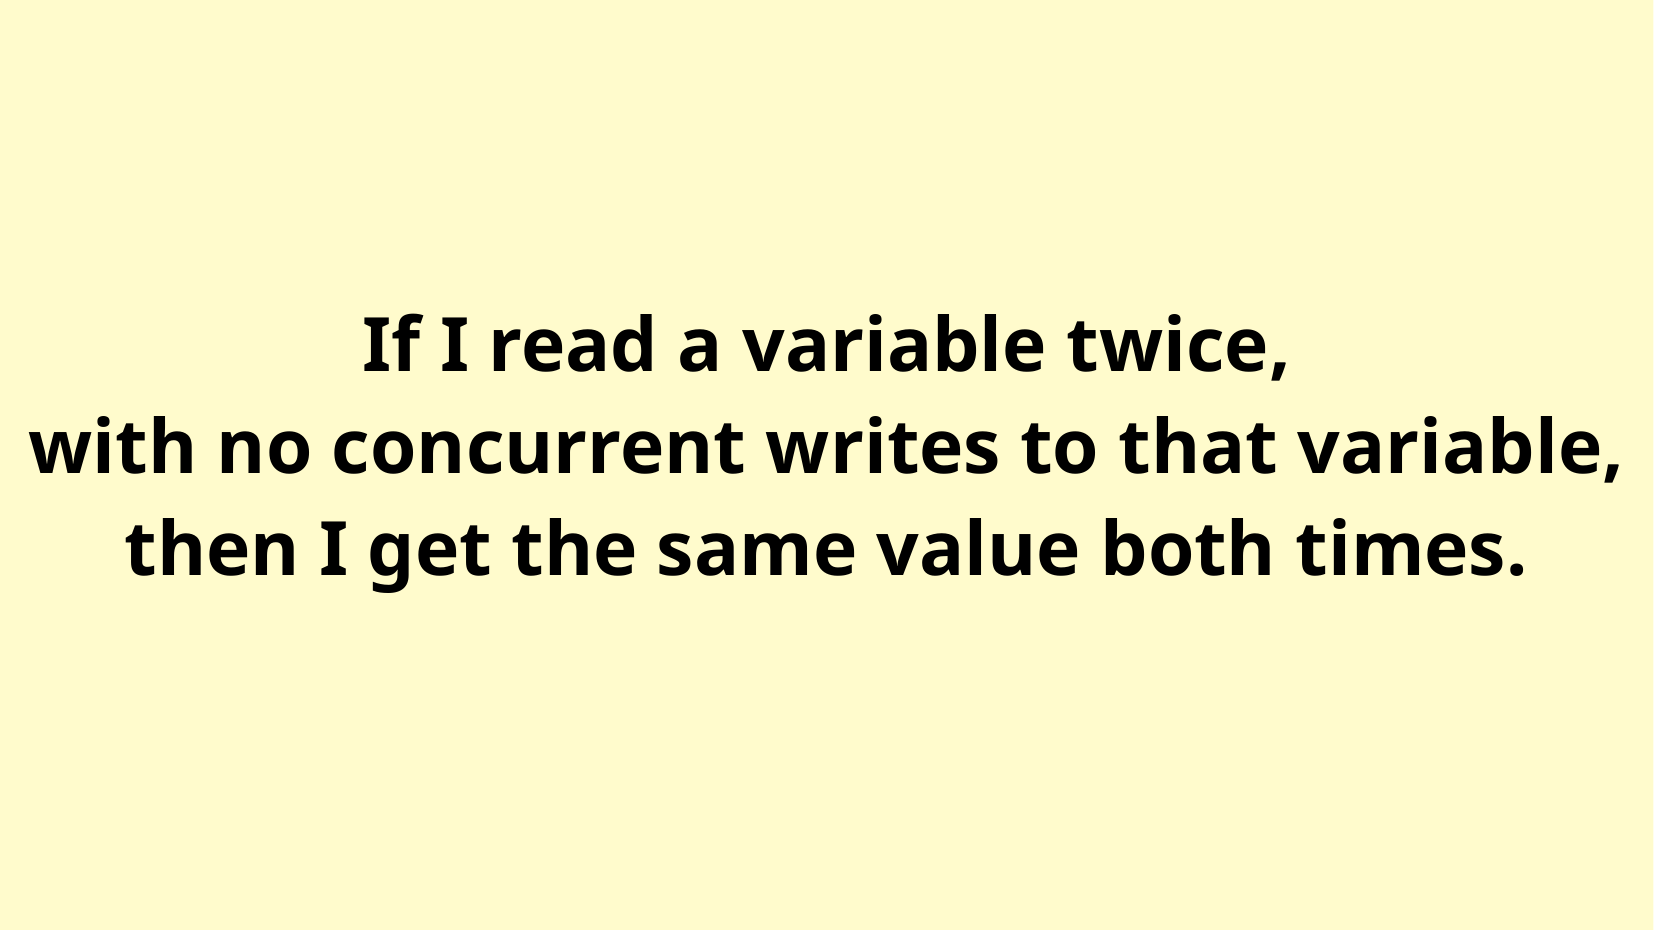

If I read a variable twice,
with no concurrent writes to that variable,
then I get the same value both times.